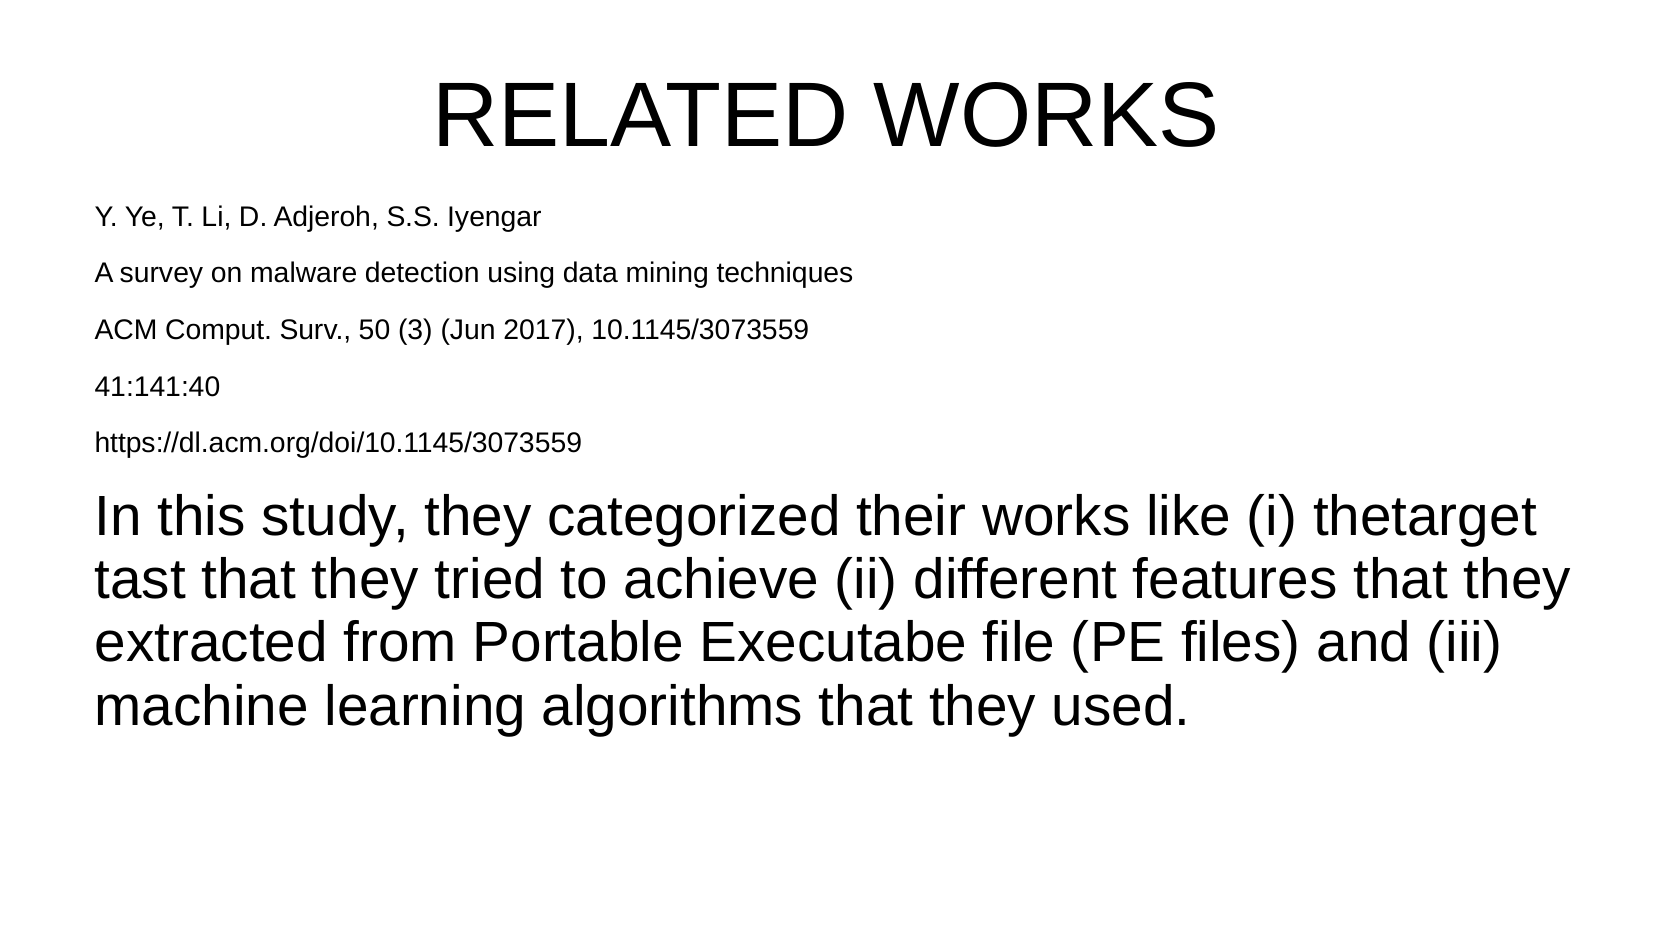

# RELATED WORKS
Y. Ye, T. Li, D. Adjeroh, S.S. Iyengar
A survey on malware detection using data mining techniques
ACM Comput. Surv., 50 (3) (Jun 2017), 10.1145/3073559
41:141:40
https://dl.acm.org/doi/10.1145/3073559
In this study, they categorized their works like (i) thetarget tast that they tried to achieve (ii) different features that they extracted from Portable Executabe file (PE files) and (iii) machine learning algorithms that they used.